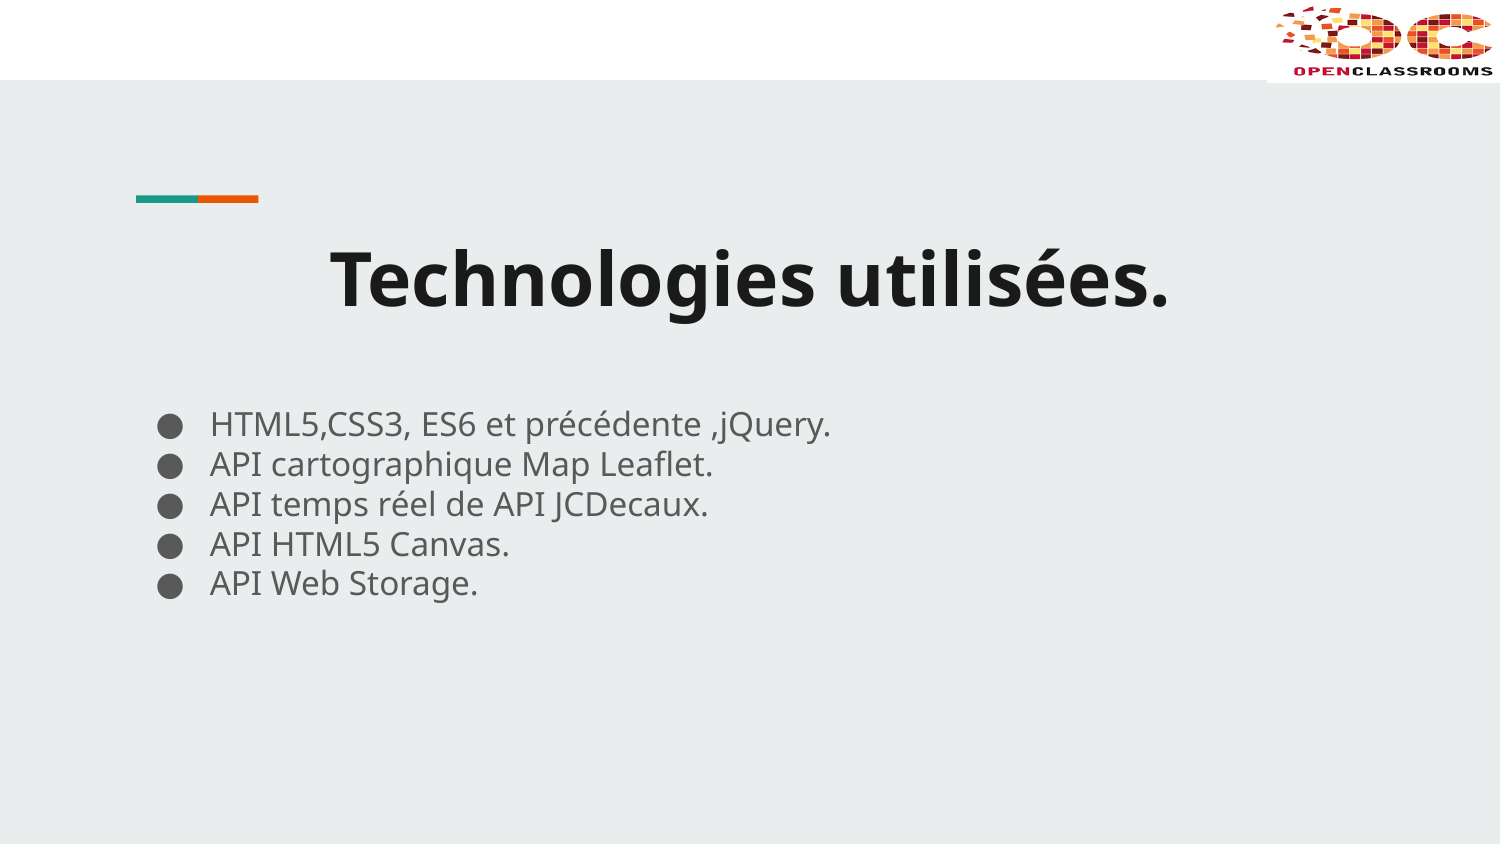

# Technologies utilisées.
HTML5,CSS3, ES6 et précédente ,jQuery.
API cartographique Map Leaflet.
API temps réel de API JCDecaux.
API HTML5 Canvas.
API Web Storage.